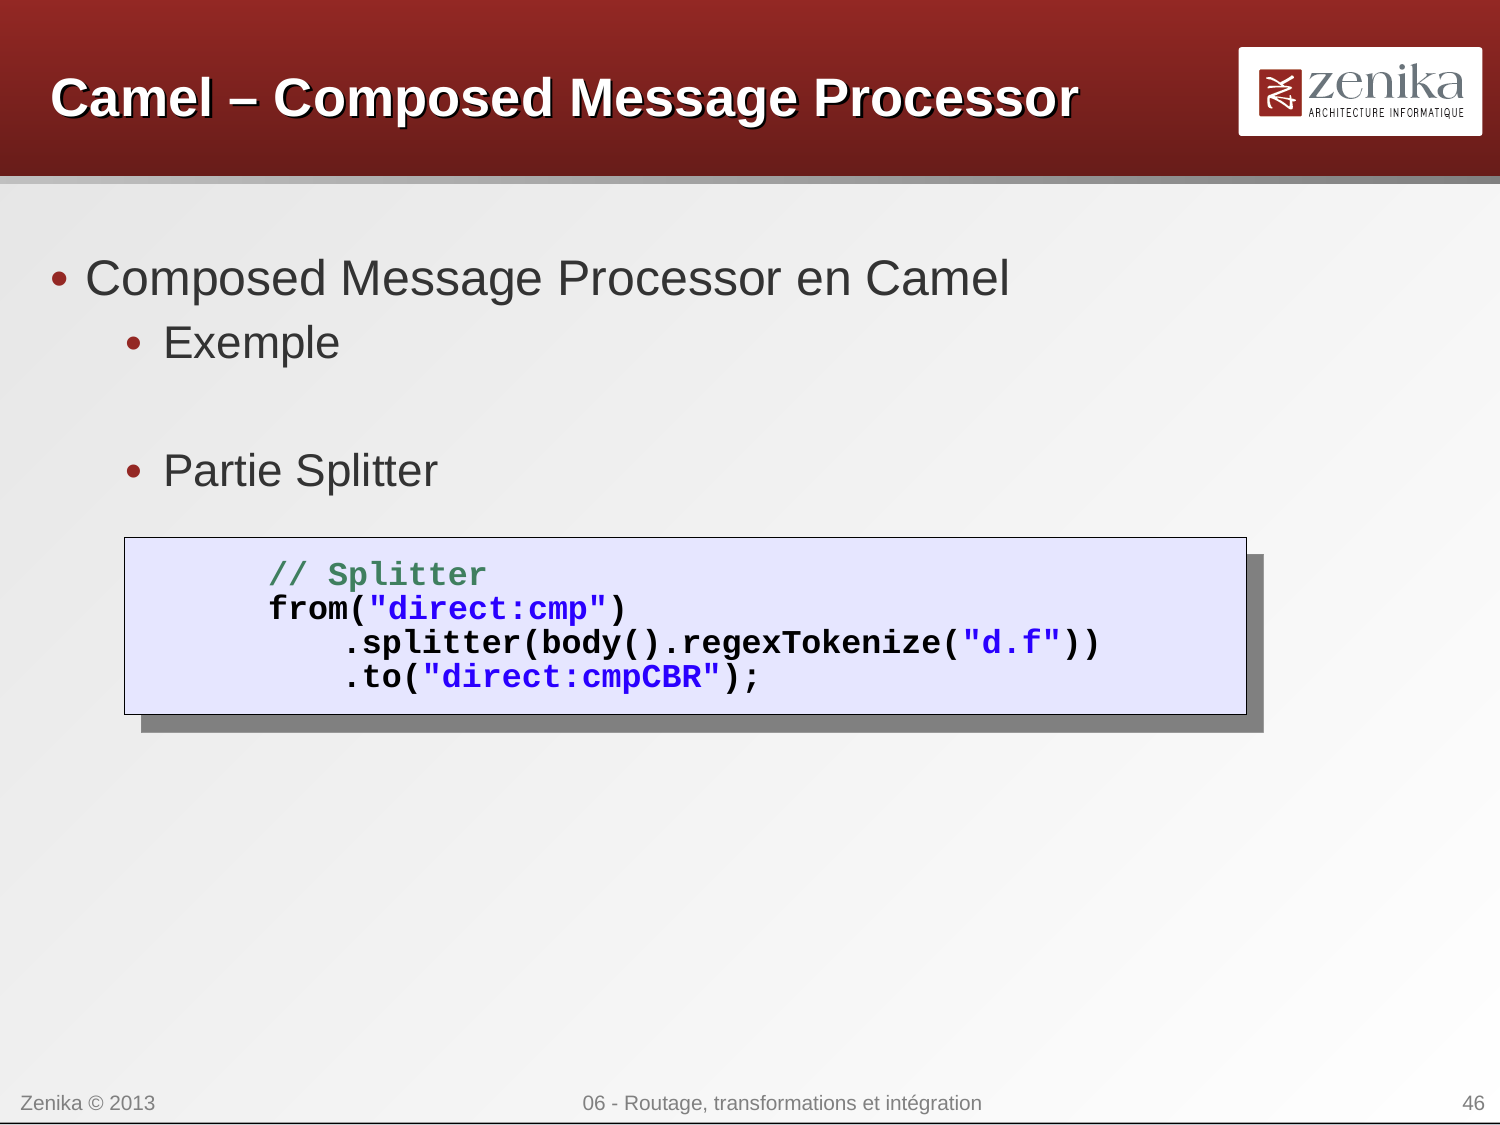

# Camel – Composed Message Processor
Composed Message Processor en Camel
Exemple
Partie Splitter
// Splitter
from("direct:cmp")
	.splitter(body().regexTokenize("d.f"))
	.to("direct:cmpCBR");